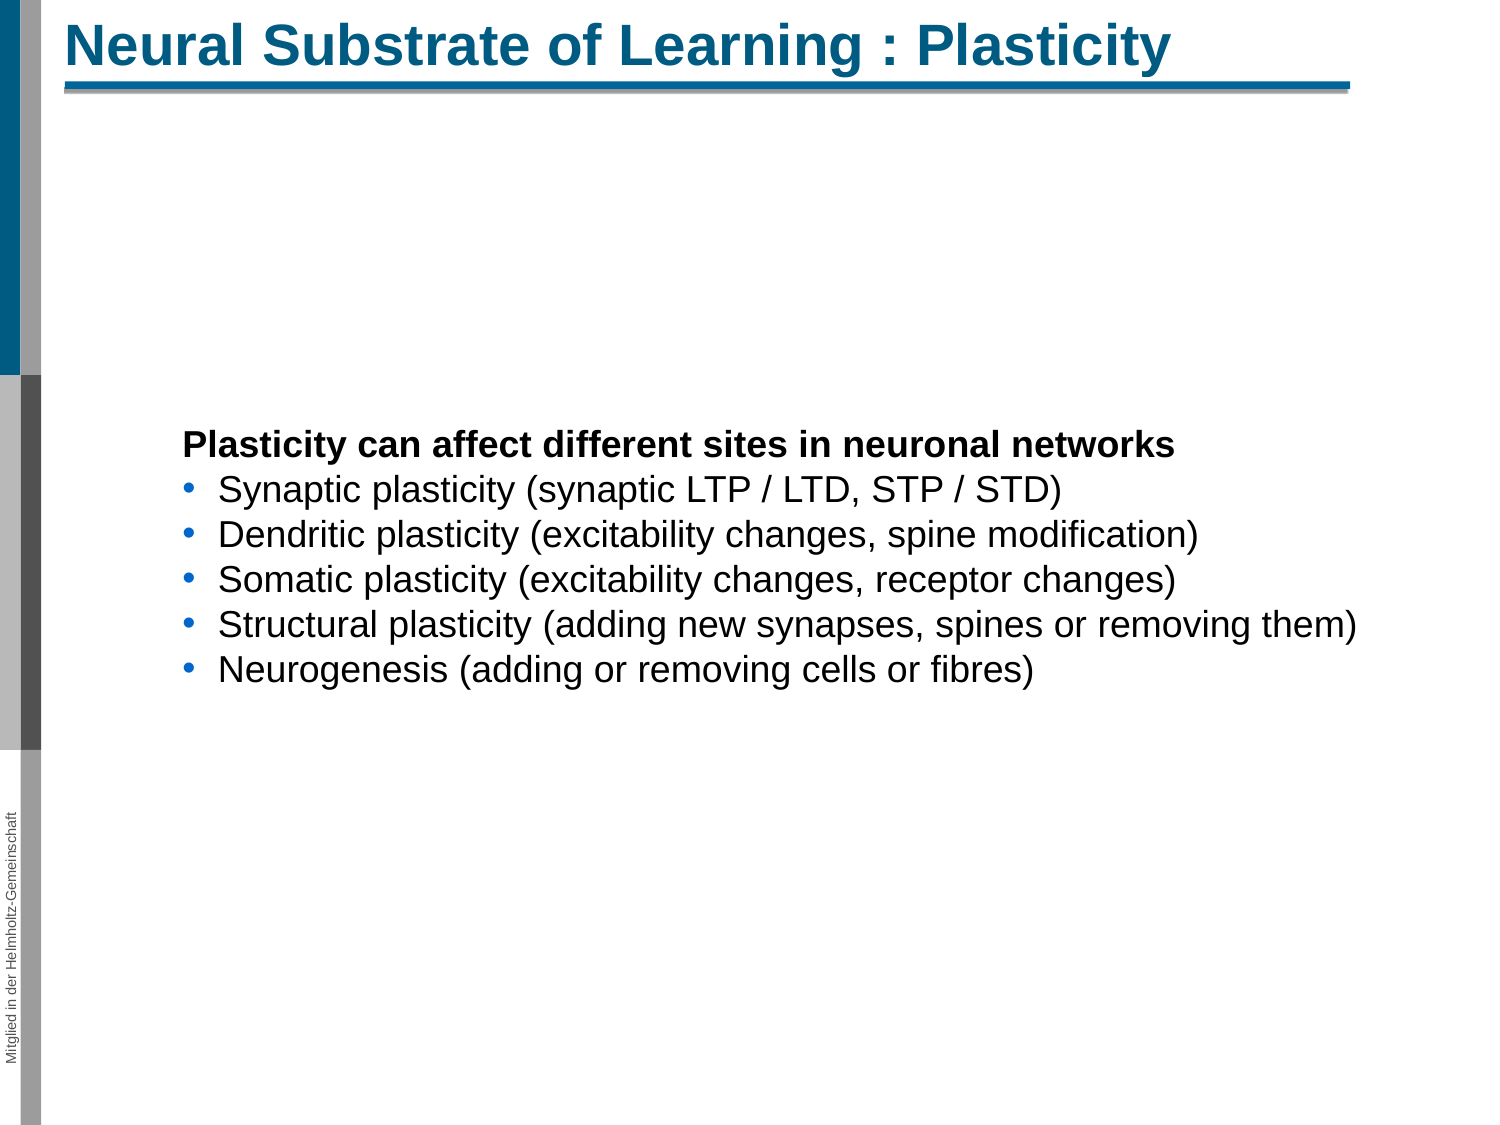

Neural Substrate of Learning : Plasticity
Plasticity can affect different sites in neuronal networks
Synaptic plasticity (synaptic LTP / LTD, STP / STD)
Dendritic plasticity (excitability changes, spine modification)
Somatic plasticity (excitability changes, receptor changes)
Structural plasticity (adding new synapses, spines or removing them)
Neurogenesis (adding or removing cells or fibres)